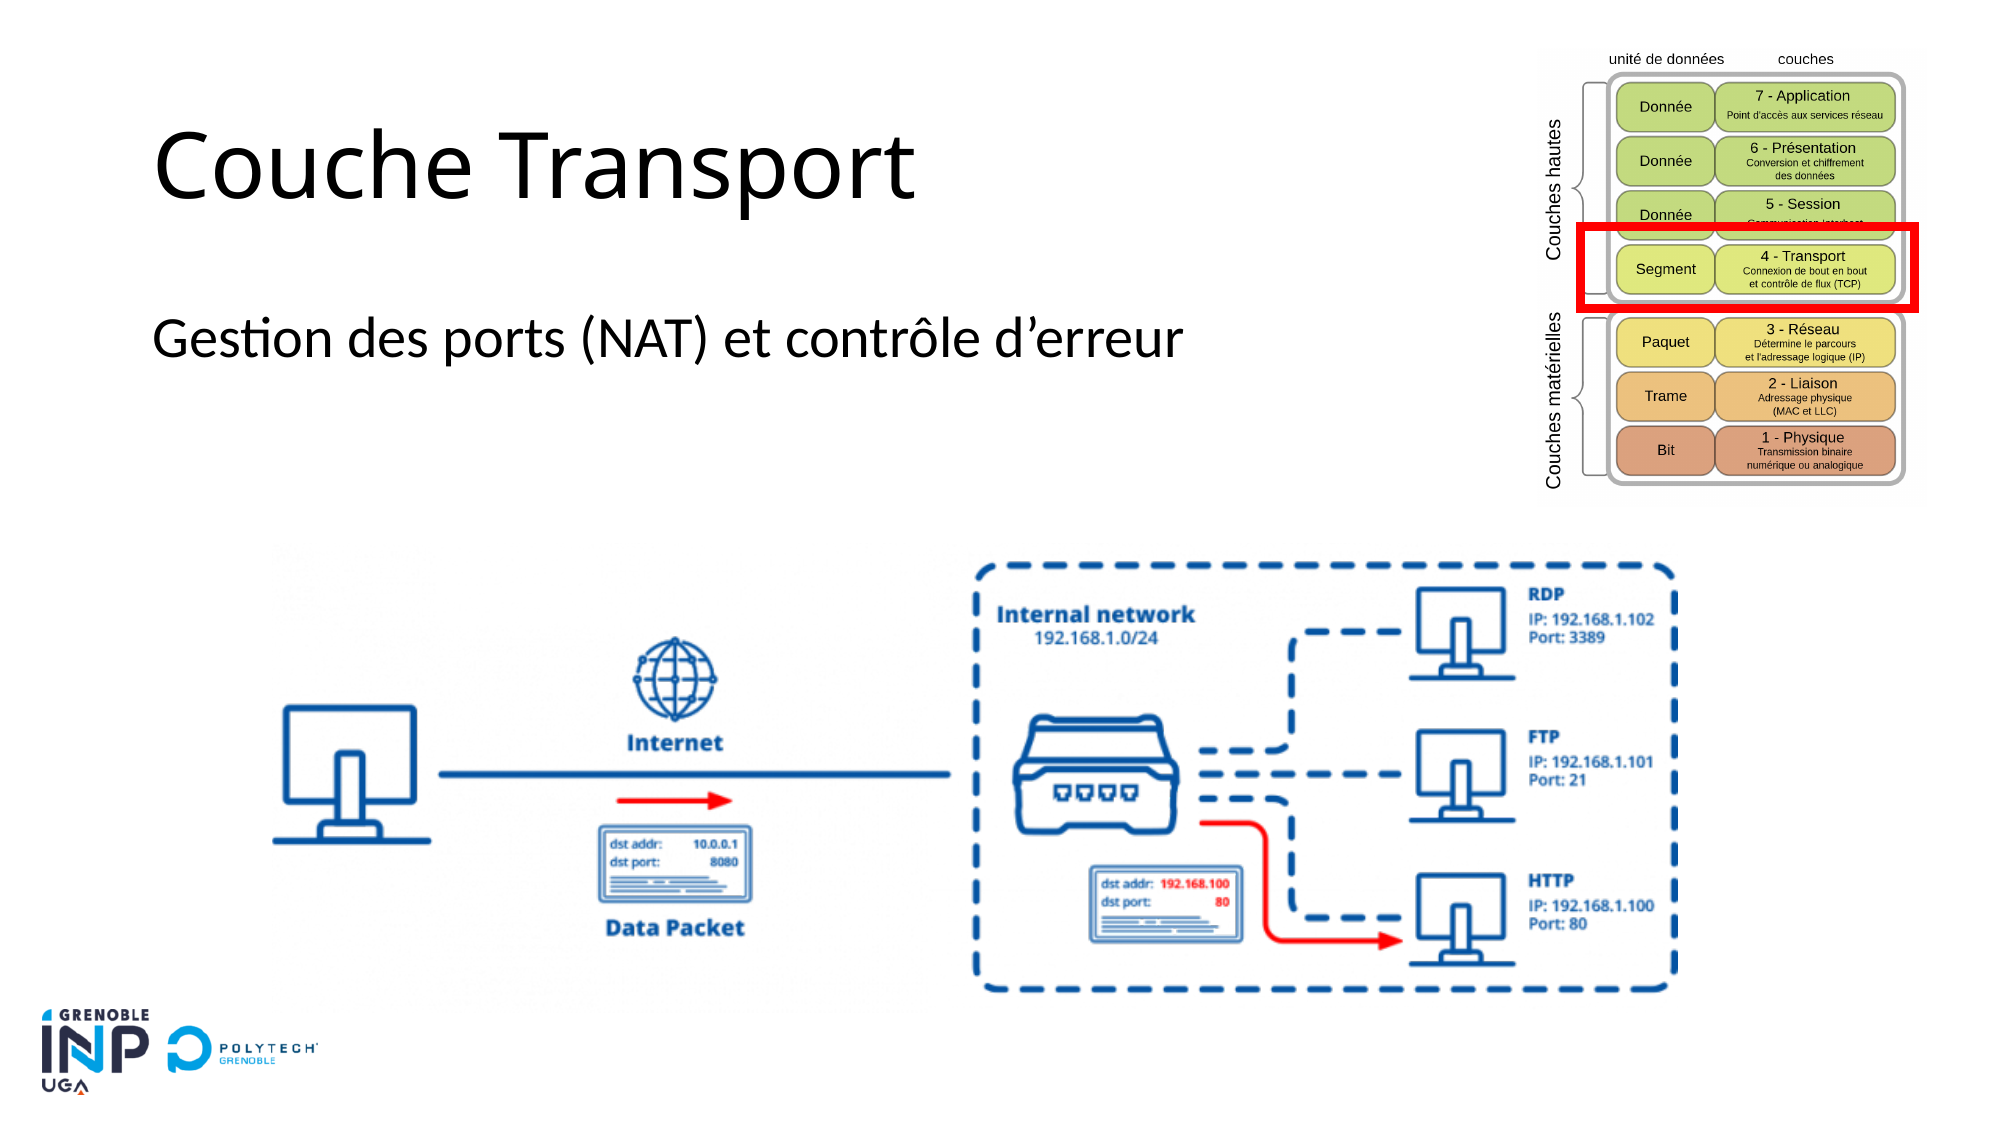

# Couche Transport
Gestion des ports (NAT) et contrôle d’erreur